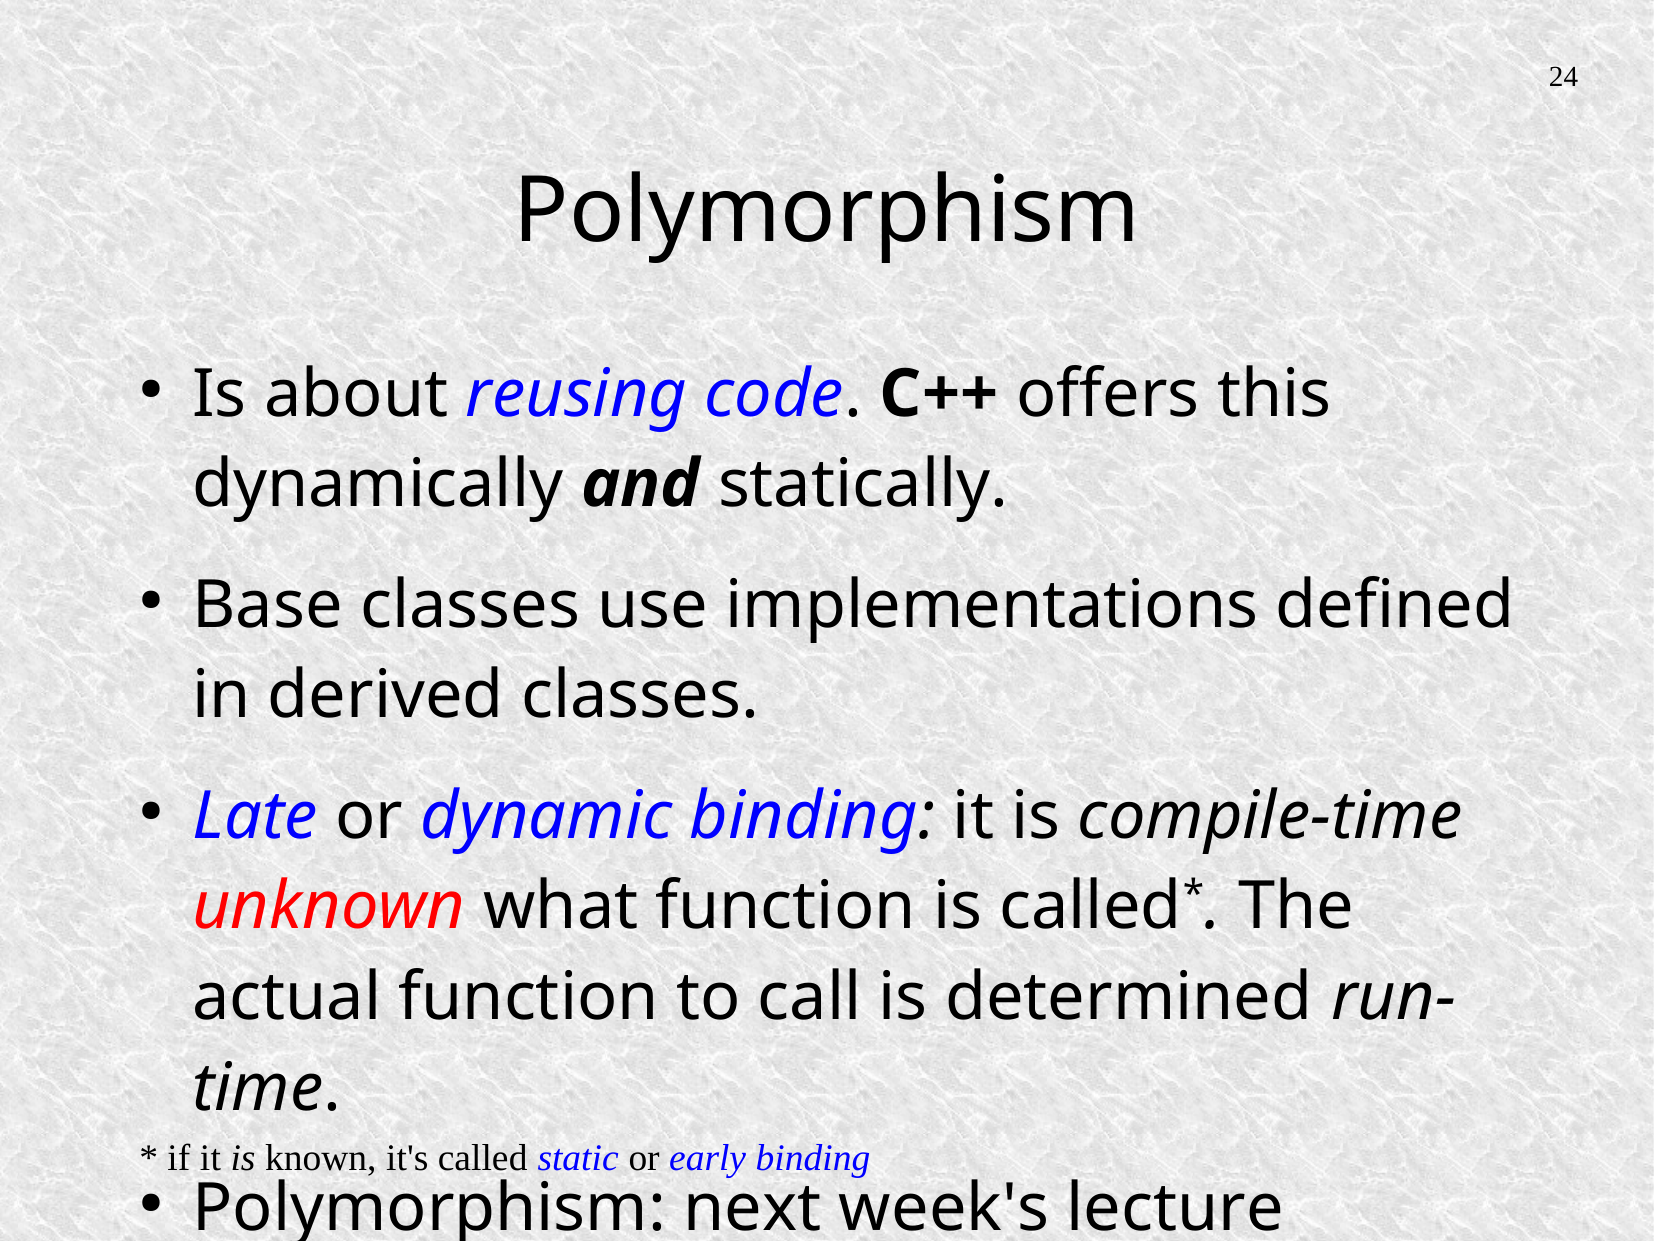

24
# Polymorphism
Is about reusing code. C++ offers this dynamically and statically.
Base classes use implementations defined in derived classes.
Late or dynamic binding: it is compile-time unknown what function is called*. The actual function to call is determined run-time.
Polymorphism: next week's lecture
* if it is known, it's called static or early binding